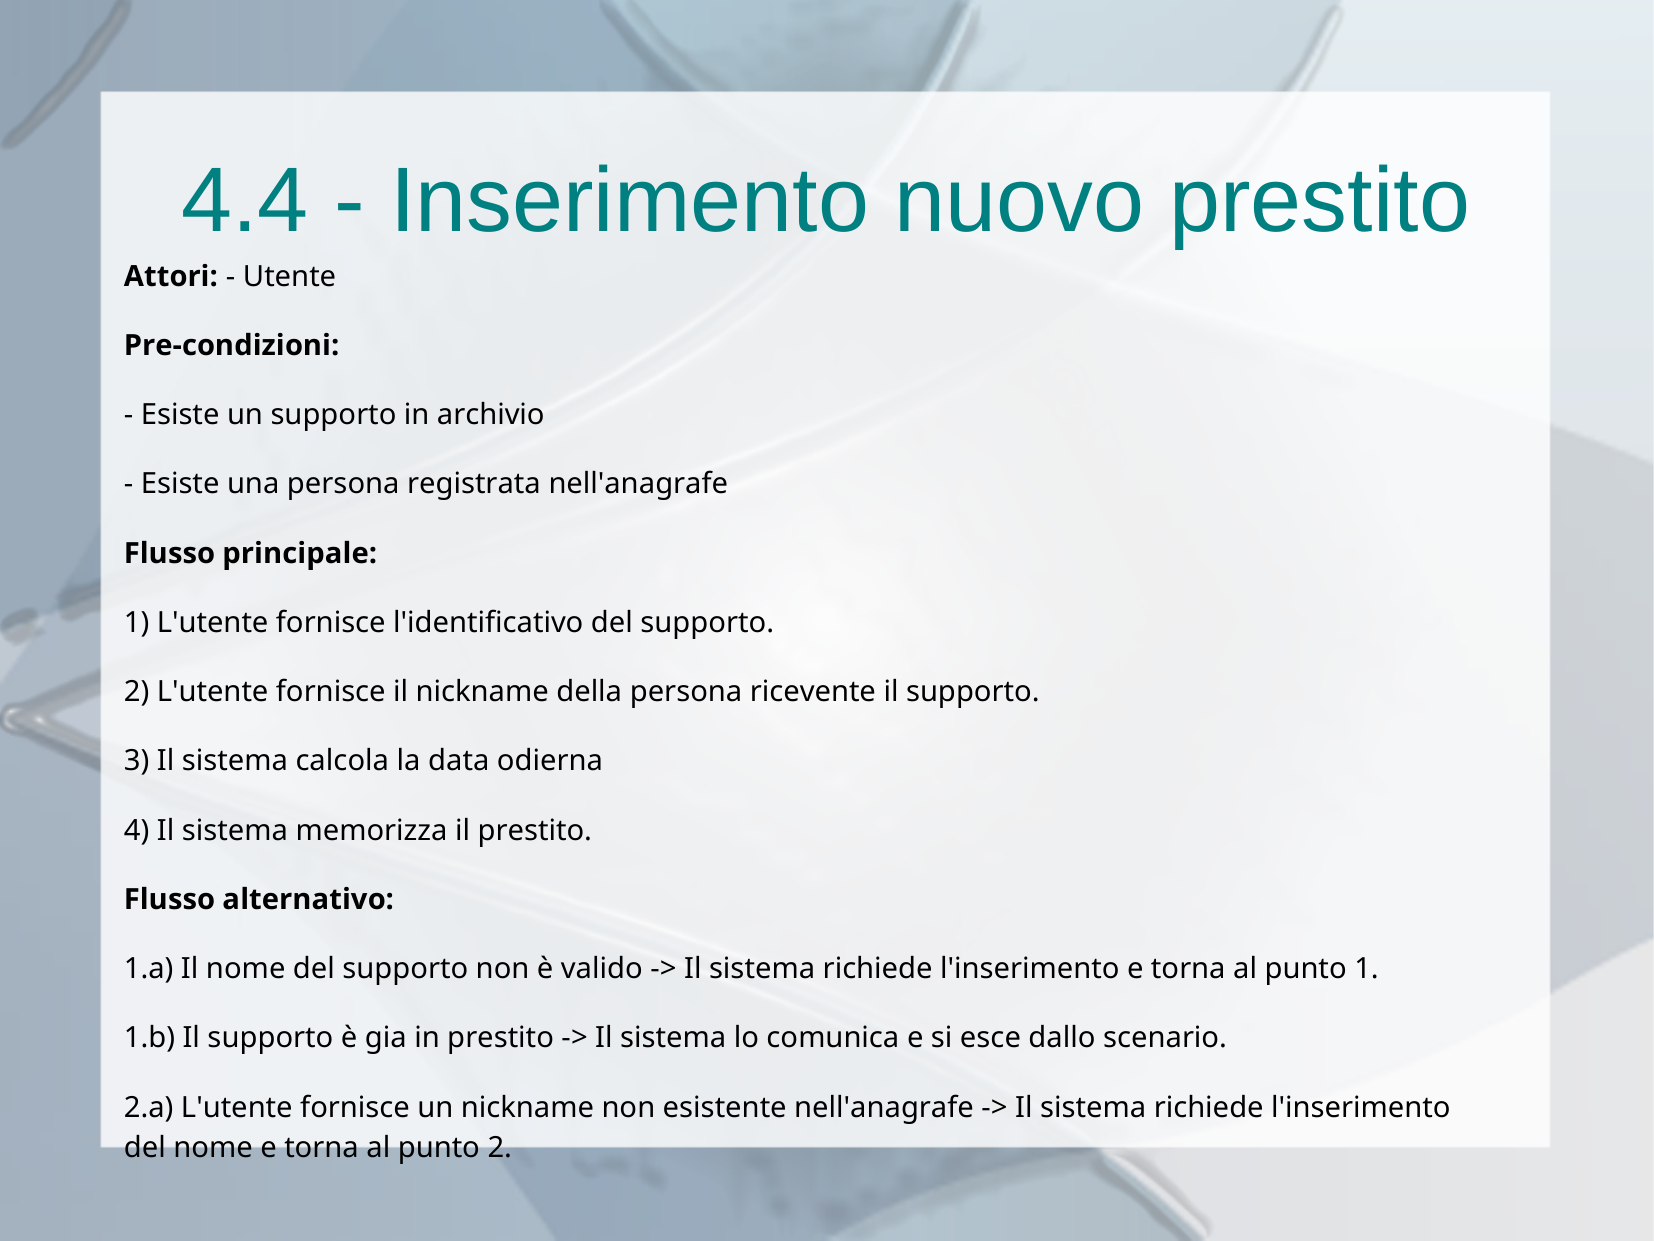

# 4.4 - Inserimento nuovo prestito
Attori: - Utente
Pre-condizioni:
- Esiste un supporto in archivio
- Esiste una persona registrata nell'anagrafe
Flusso principale:
1) L'utente fornisce l'identificativo del supporto.
2) L'utente fornisce il nickname della persona ricevente il supporto.
3) Il sistema calcola la data odierna
4) Il sistema memorizza il prestito.
Flusso alternativo:
1.a) Il nome del supporto non è valido -> Il sistema richiede l'inserimento e torna al punto 1.
1.b) Il supporto è gia in prestito -> Il sistema lo comunica e si esce dallo scenario.
2.a) L'utente fornisce un nickname non esistente nell'anagrafe -> Il sistema richiede l'inserimento del nome e torna al punto 2.